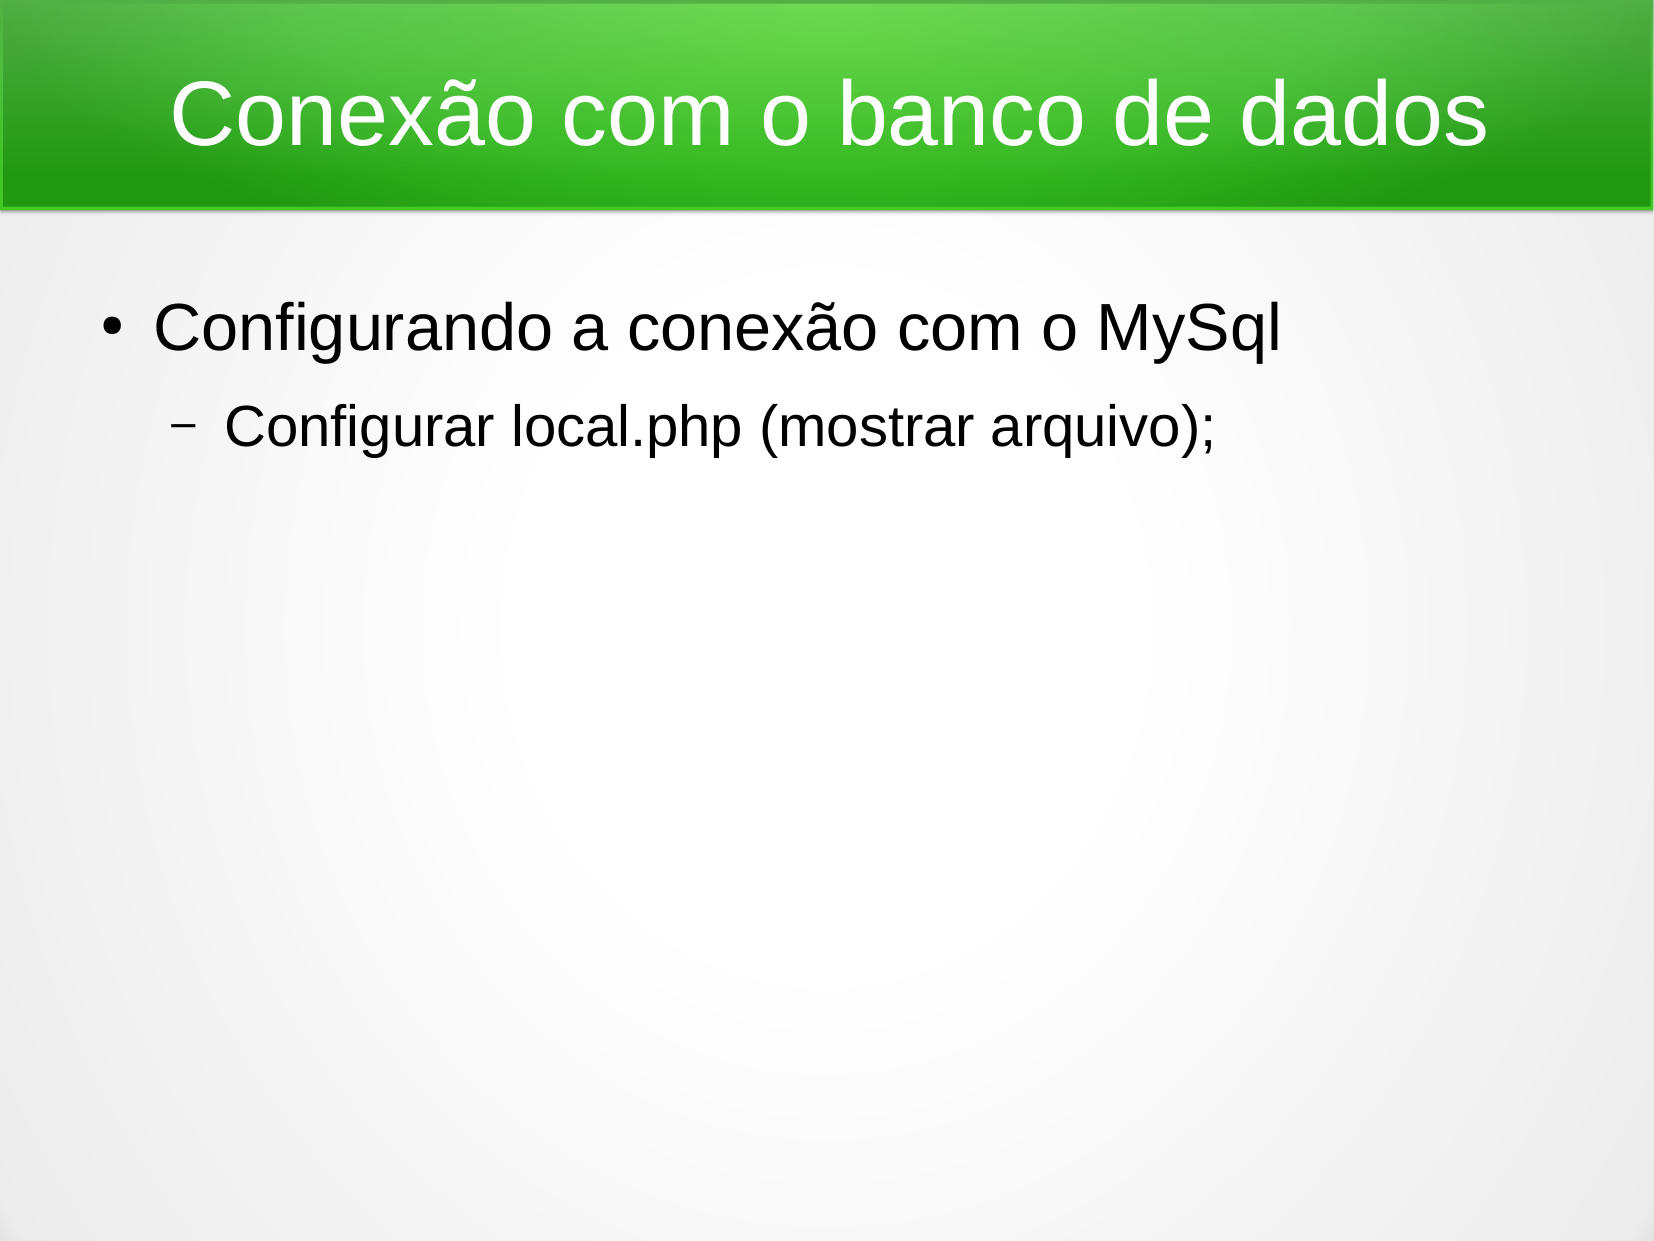

# Conexão com o banco de dados
Configurando a conexão com o MySql
Configurar local.php (mostrar arquivo);